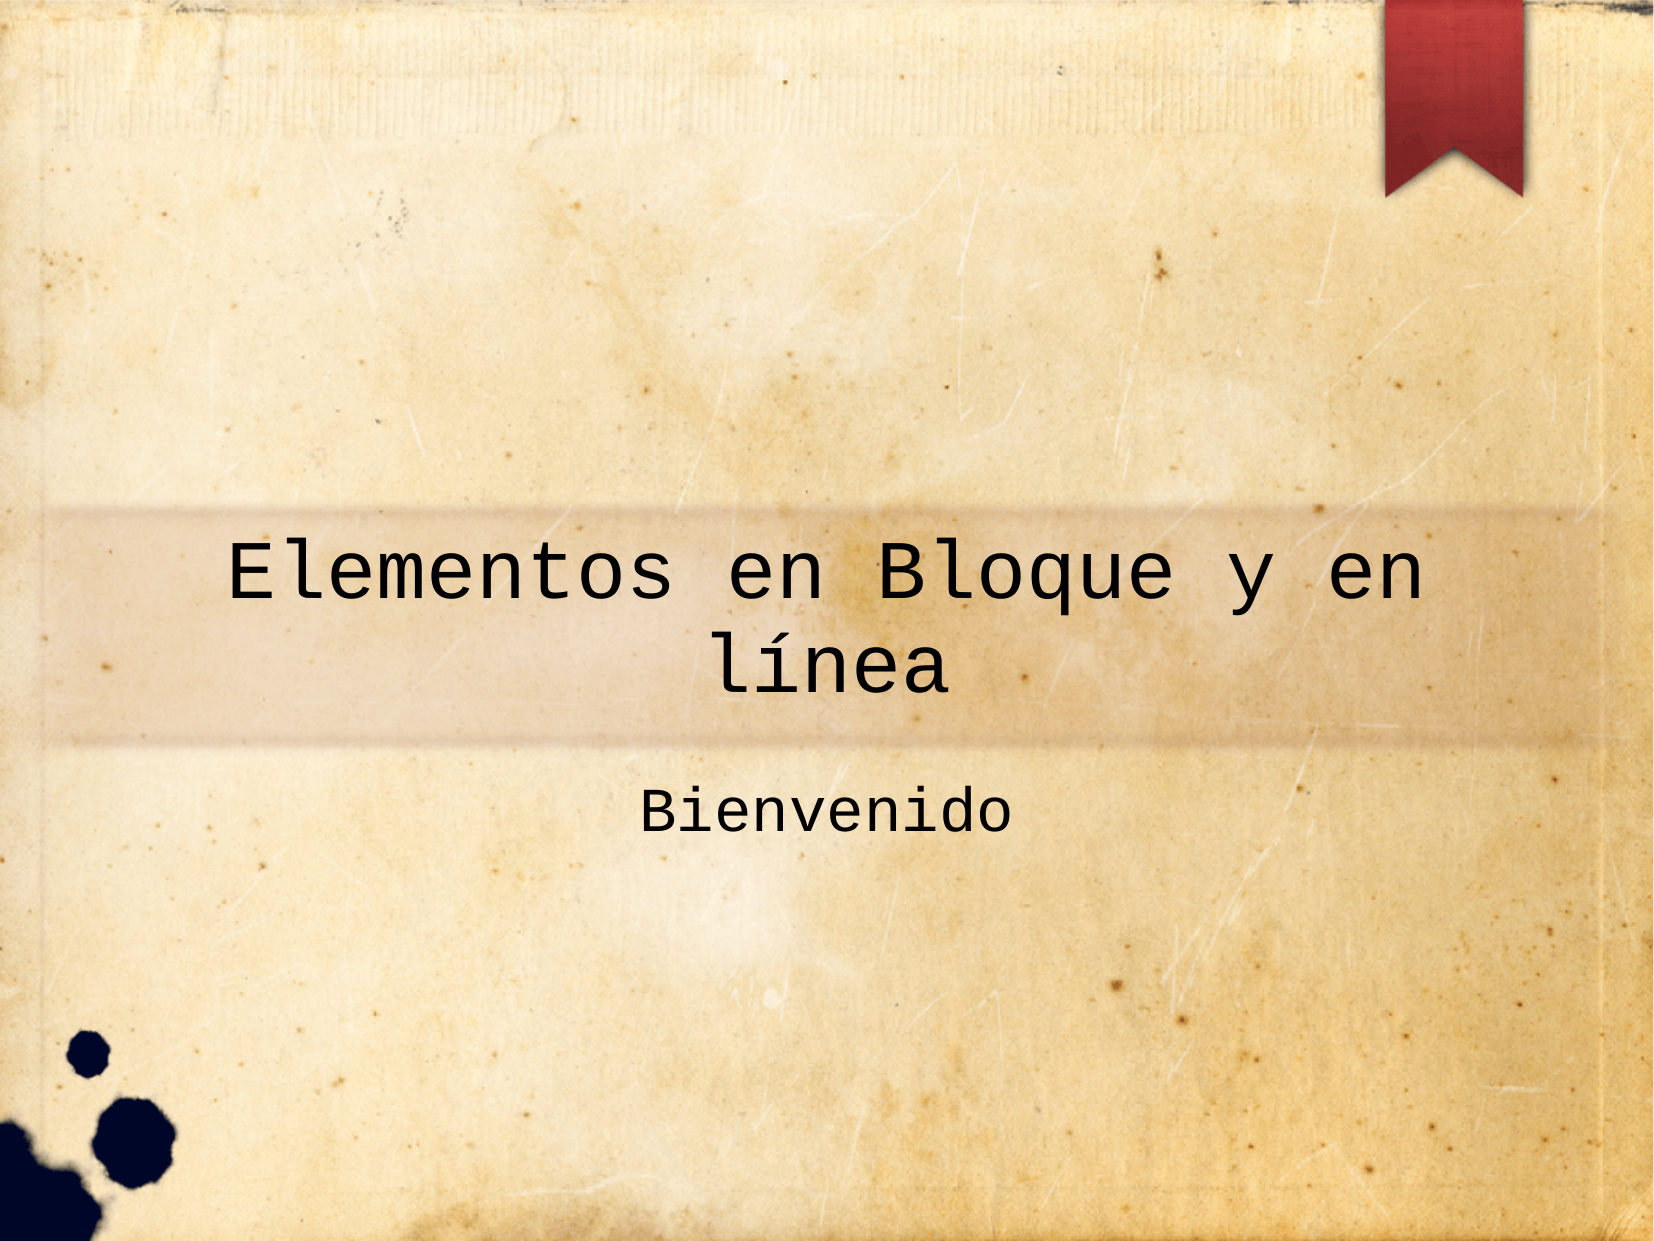

# Elementos en Bloque y en línea
Bienvenido